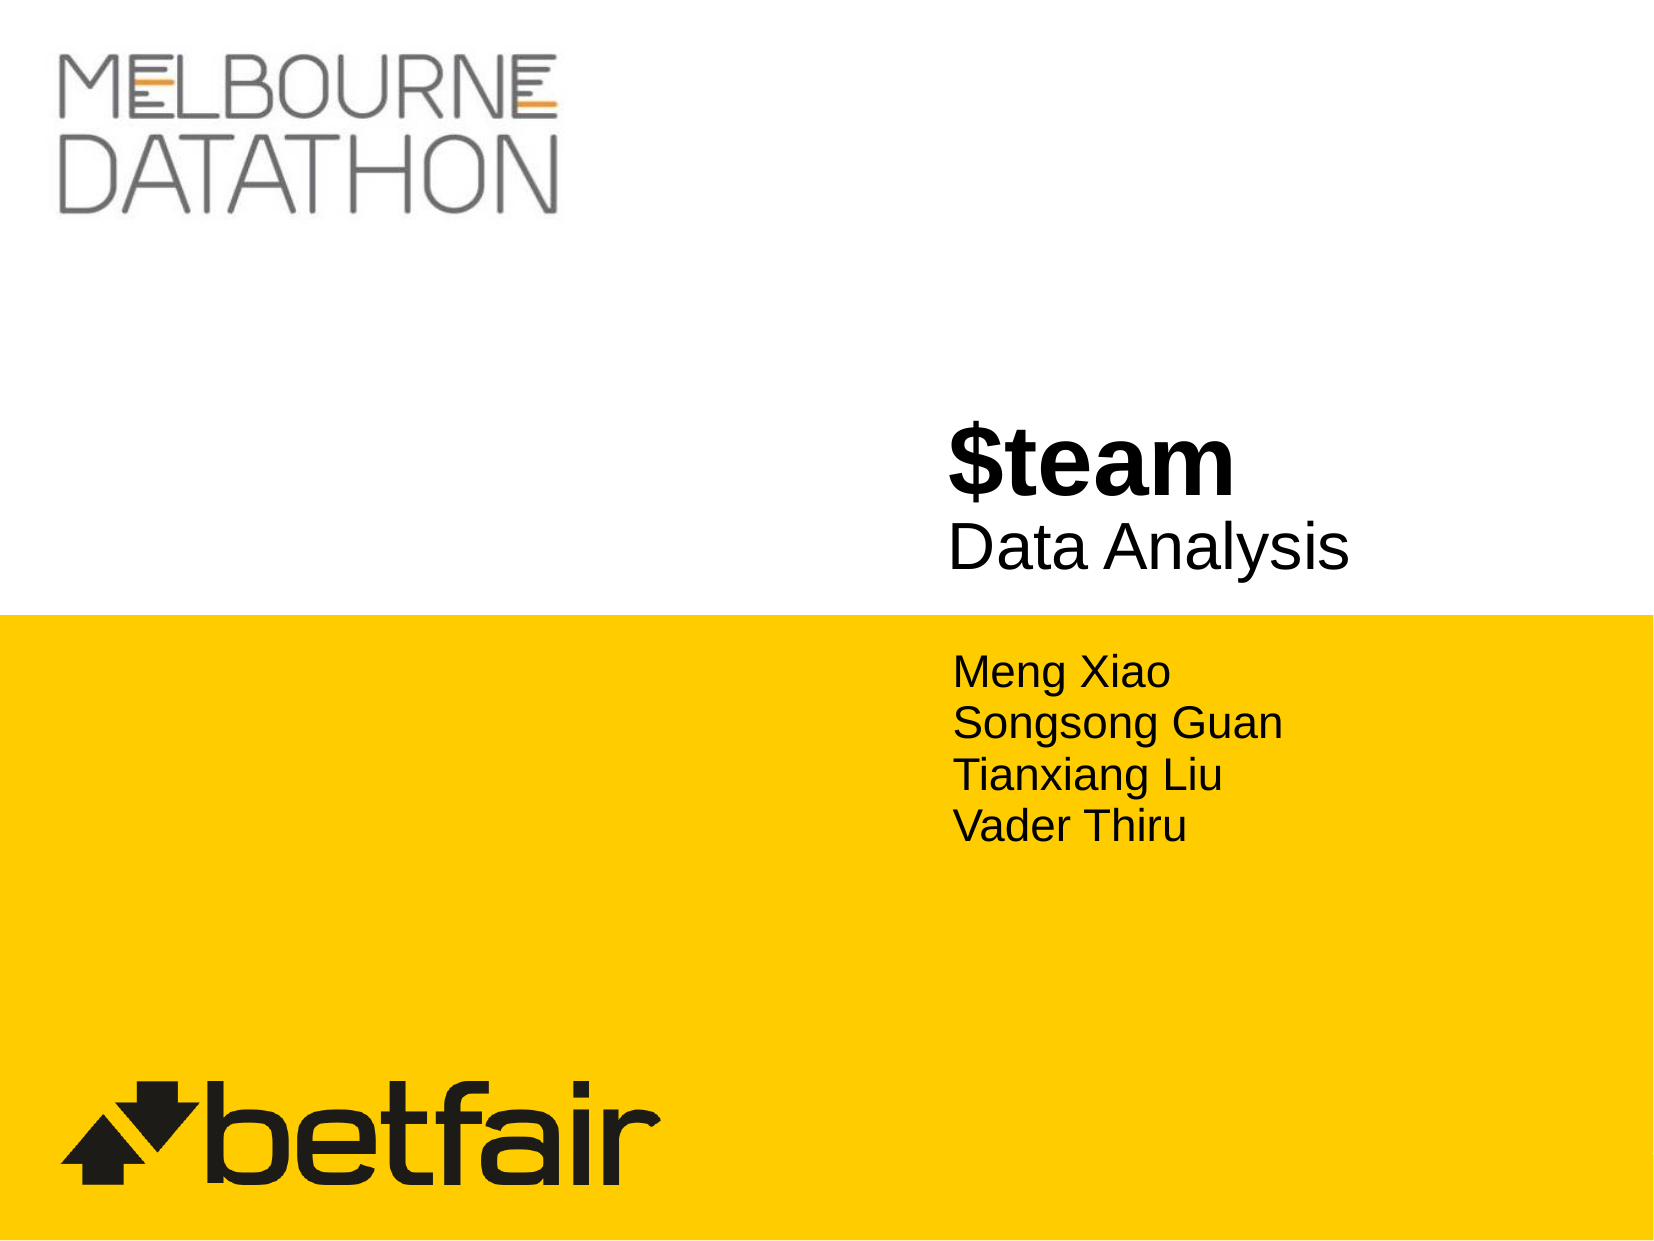

$team
Data Analysis
Meng Xiao
Songsong Guan
Tianxiang Liu
Vader Thiru